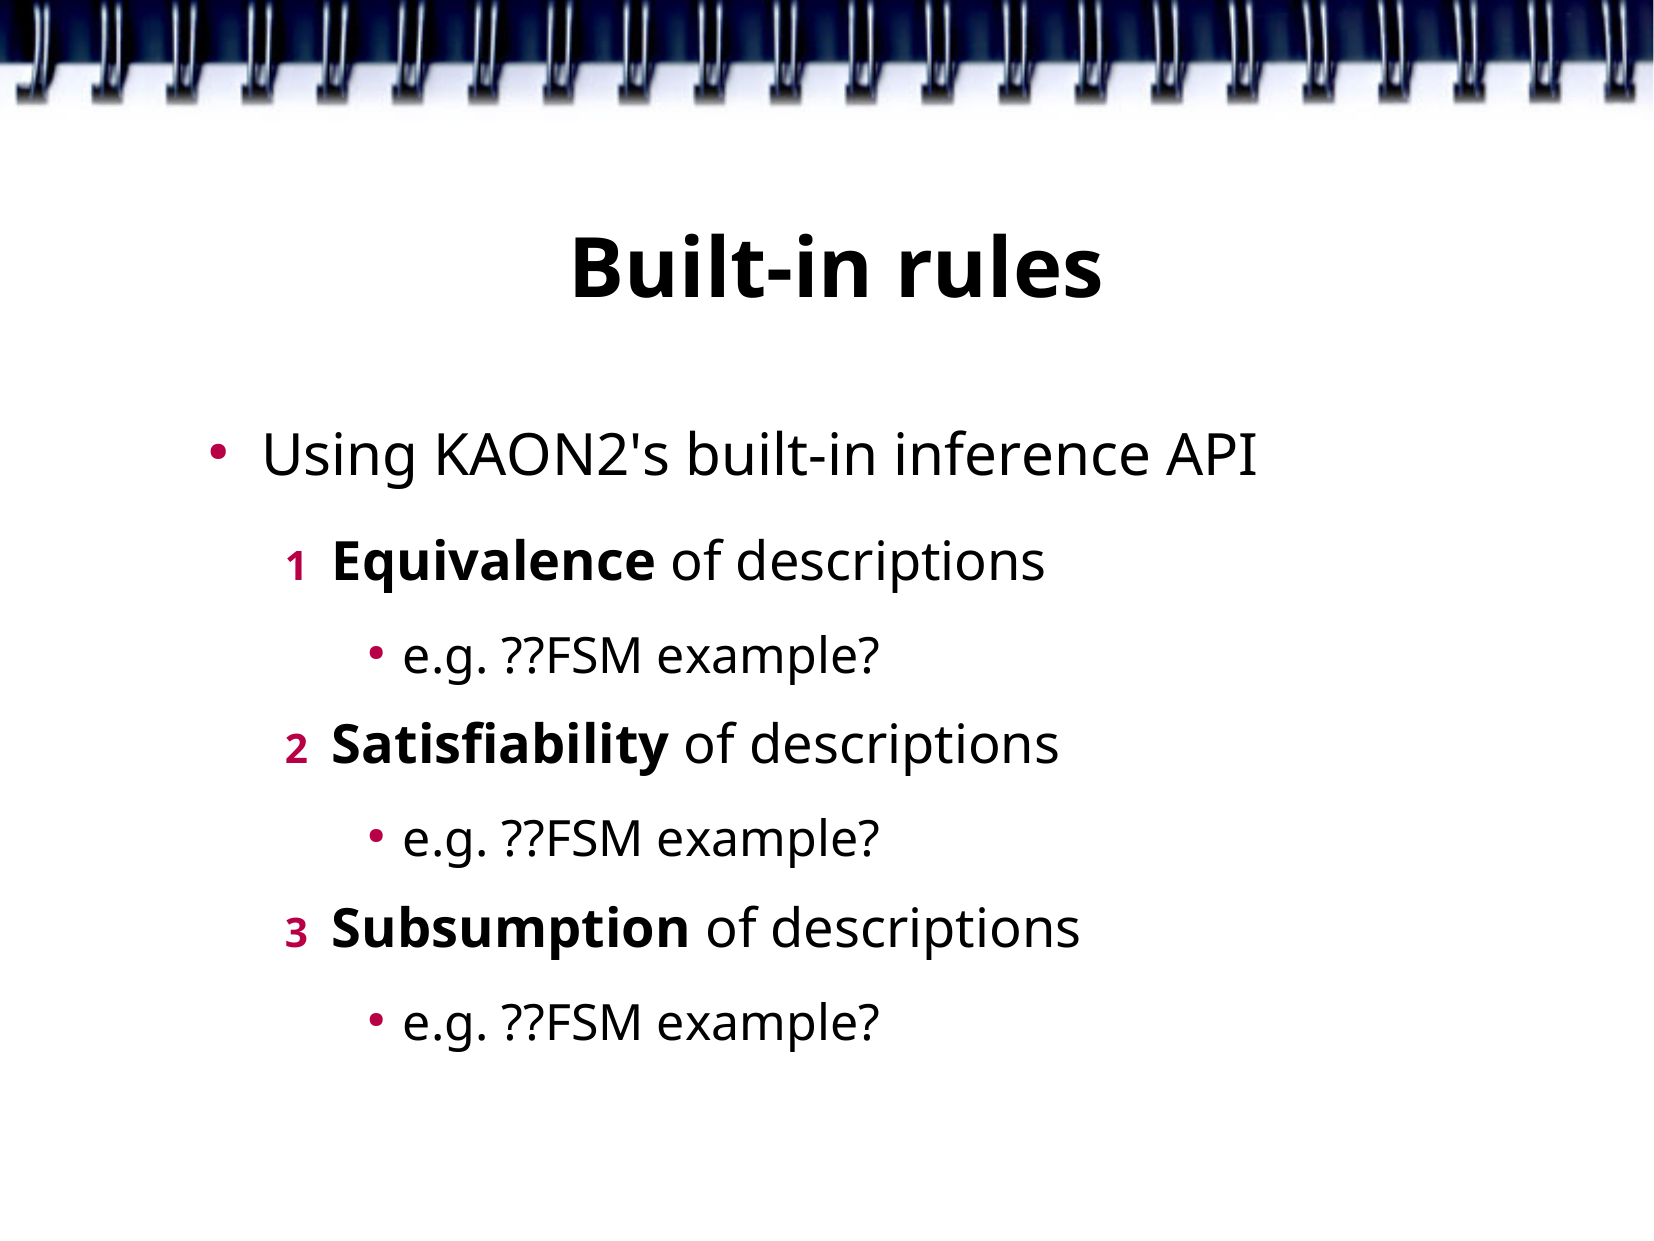

Built-in rules
# Using KAON2's built-in inference API
Equivalence of descriptions
e.g. ??FSM example?
Satisfiability of descriptions
e.g. ??FSM example?
Subsumption of descriptions
e.g. ??FSM example?